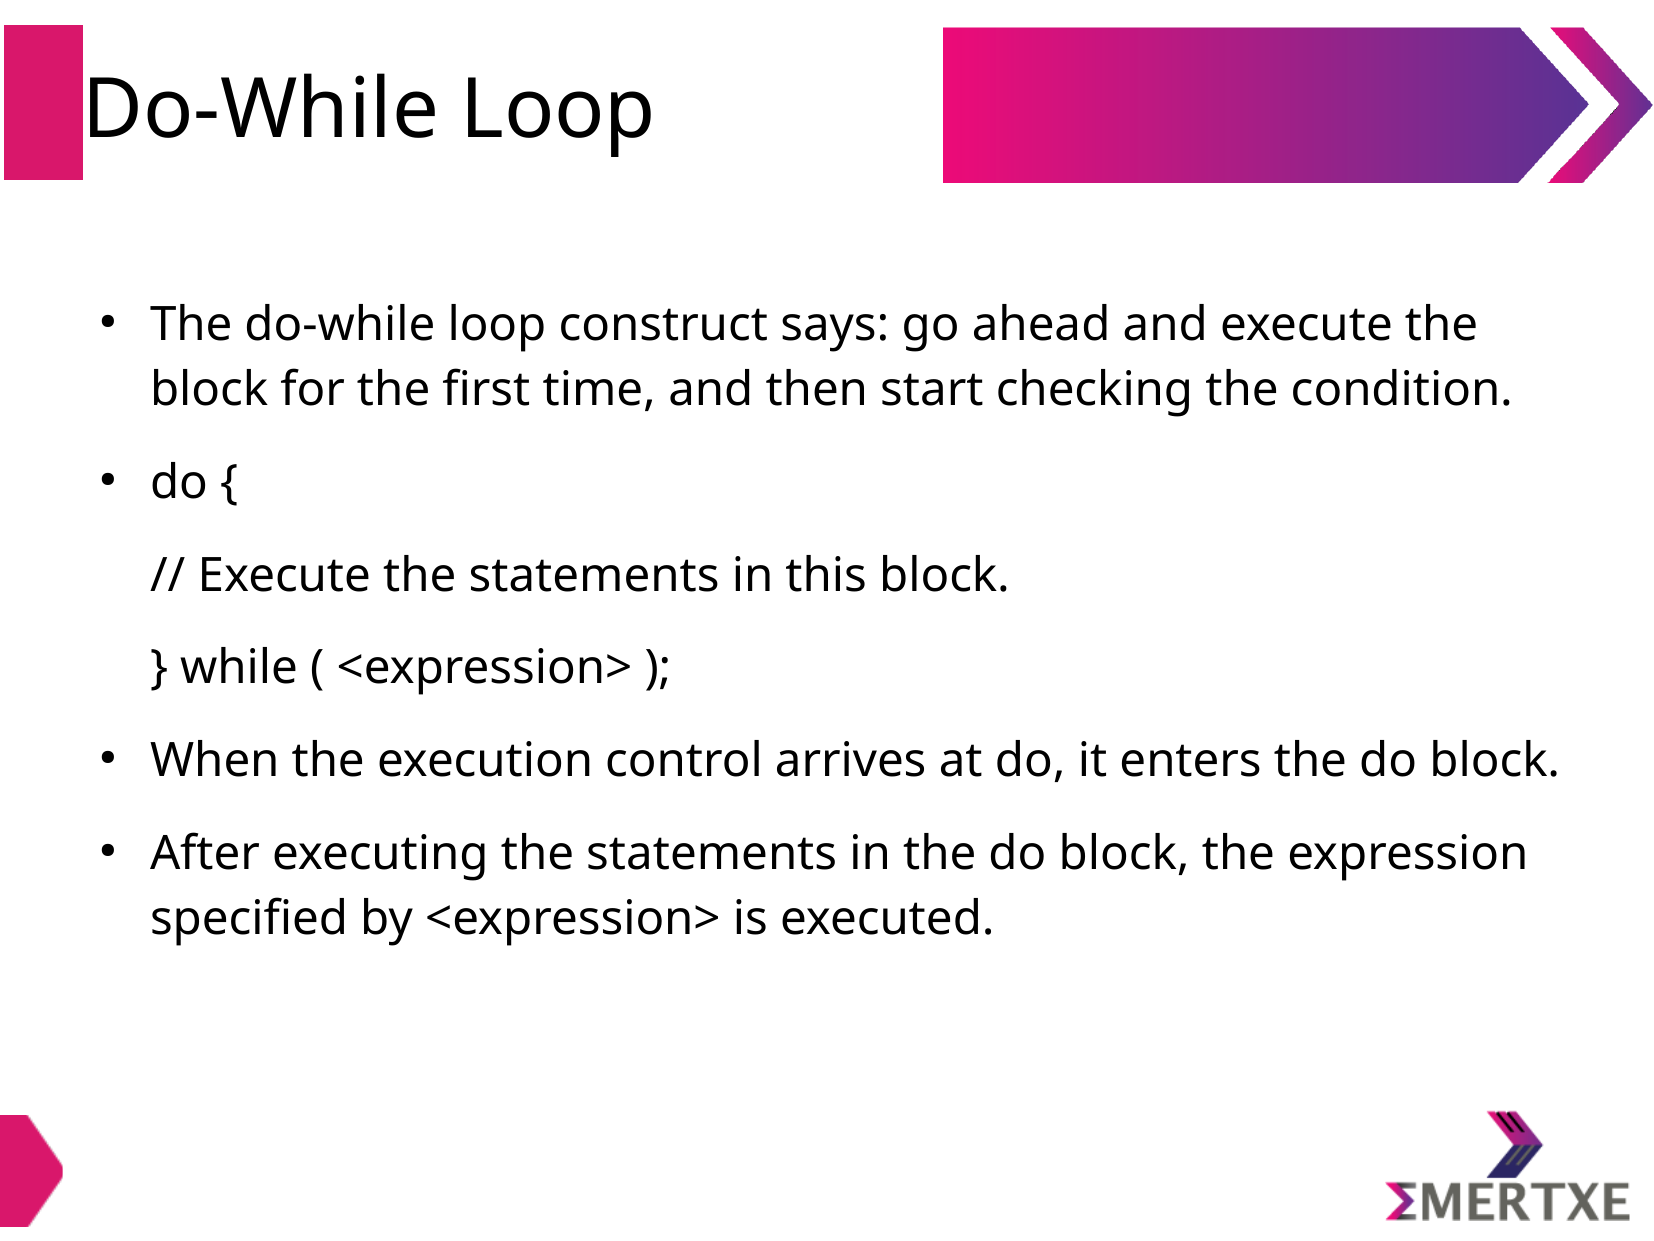

# Do-While Loop
The do-while loop construct says: go ahead and execute the block for the first time, and then start checking the condition.
do {
// Execute the statements in this block.
} while ( <expression> );
When the execution control arrives at do, it enters the do block.
After executing the statements in the do block, the expression specified by <expression> is executed.